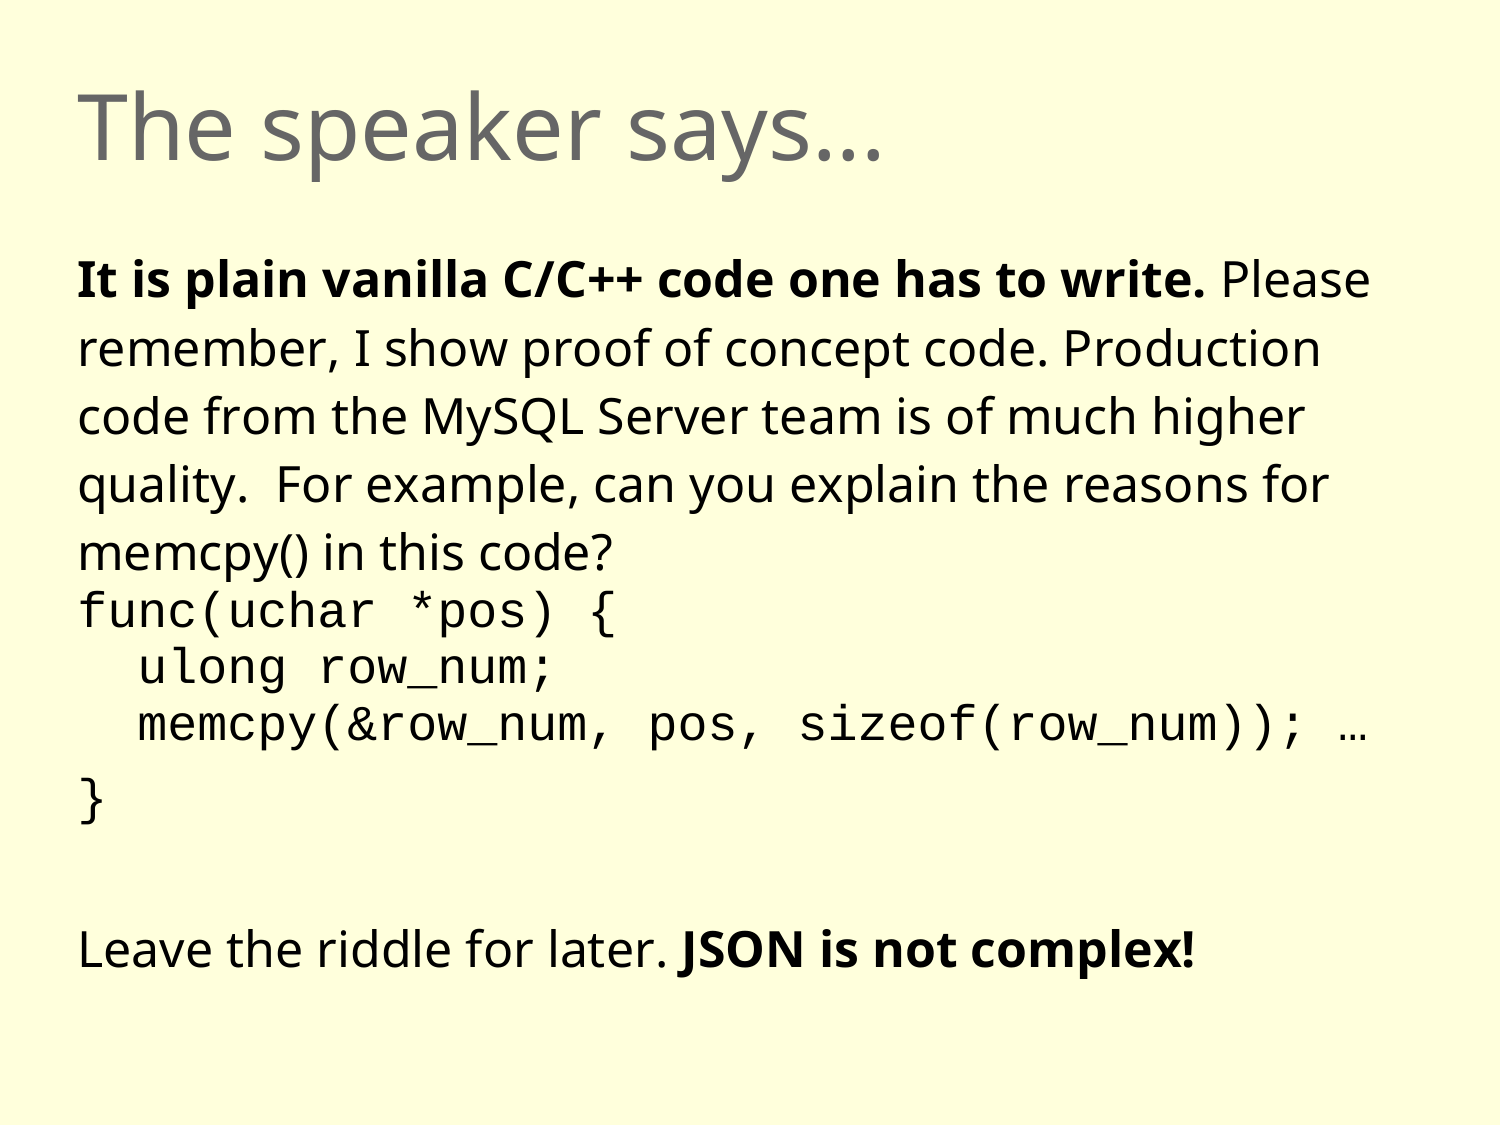

# The speaker says...
It is plain vanilla C/C++ code one has to write. Please remember, I show proof of concept code. Production code from the MySQL Server team is of much higher quality. For example, can you explain the reasons for memcpy() in this code?
func(uchar *pos) {
 ulong row_num;
 memcpy(&row_num, pos, sizeof(row_num)); …
}
Leave the riddle for later. JSON is not complex!